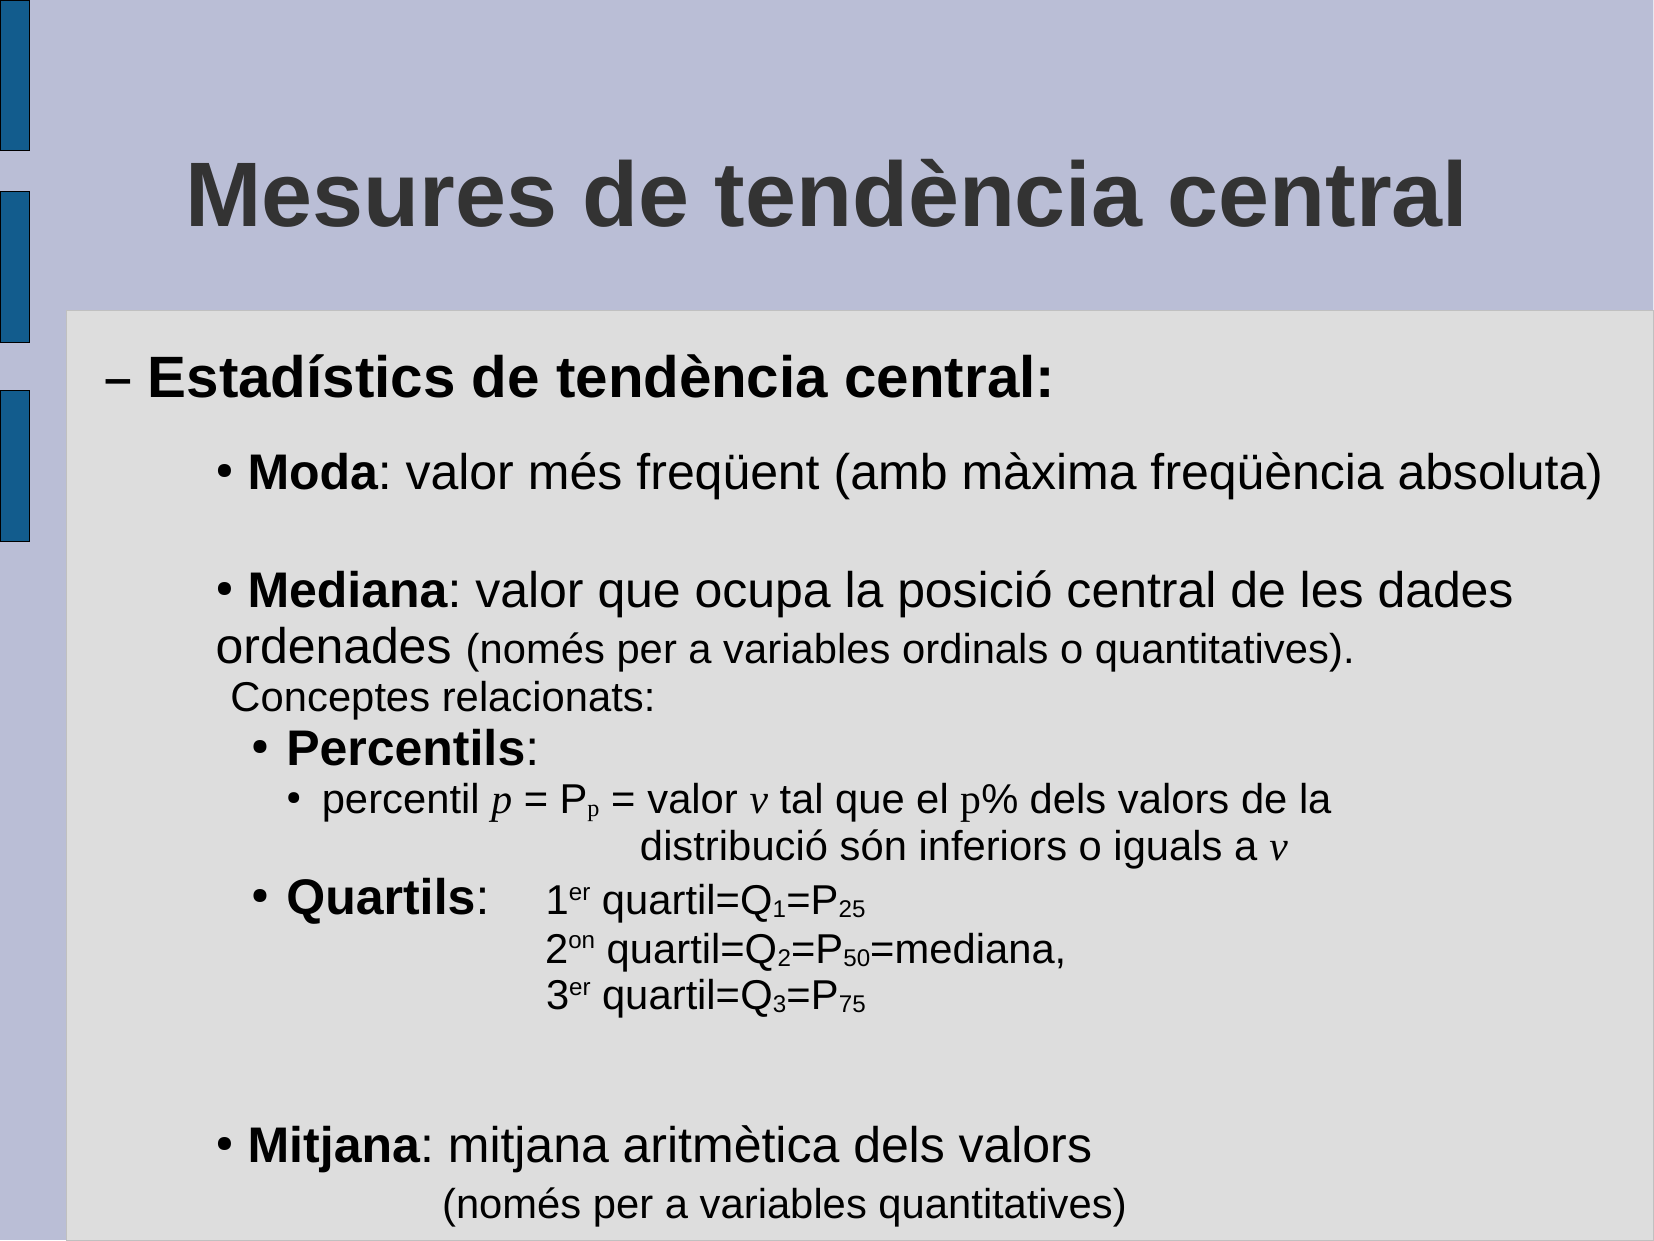

# Mesures de tendència central
– Estadístics de tendència central:
 Moda: valor més freqüent (amb màxima freqüència absoluta)
 Mediana: valor que ocupa la posició central de les dades ordenades (només per a variables ordinals o quantitatives).
Conceptes relacionats:
Percentils:
percentil p = Pp = valor v tal que el p% dels valors de la 							 distribució són inferiors o iguals a v
Quartils: 1er quartil=Q1=P25
 2on quartil=Q2=P50=mediana,
 3er quartil=Q3=P75
 Mitjana: mitjana aritmètica dels valors
 (només per a variables quantitatives)